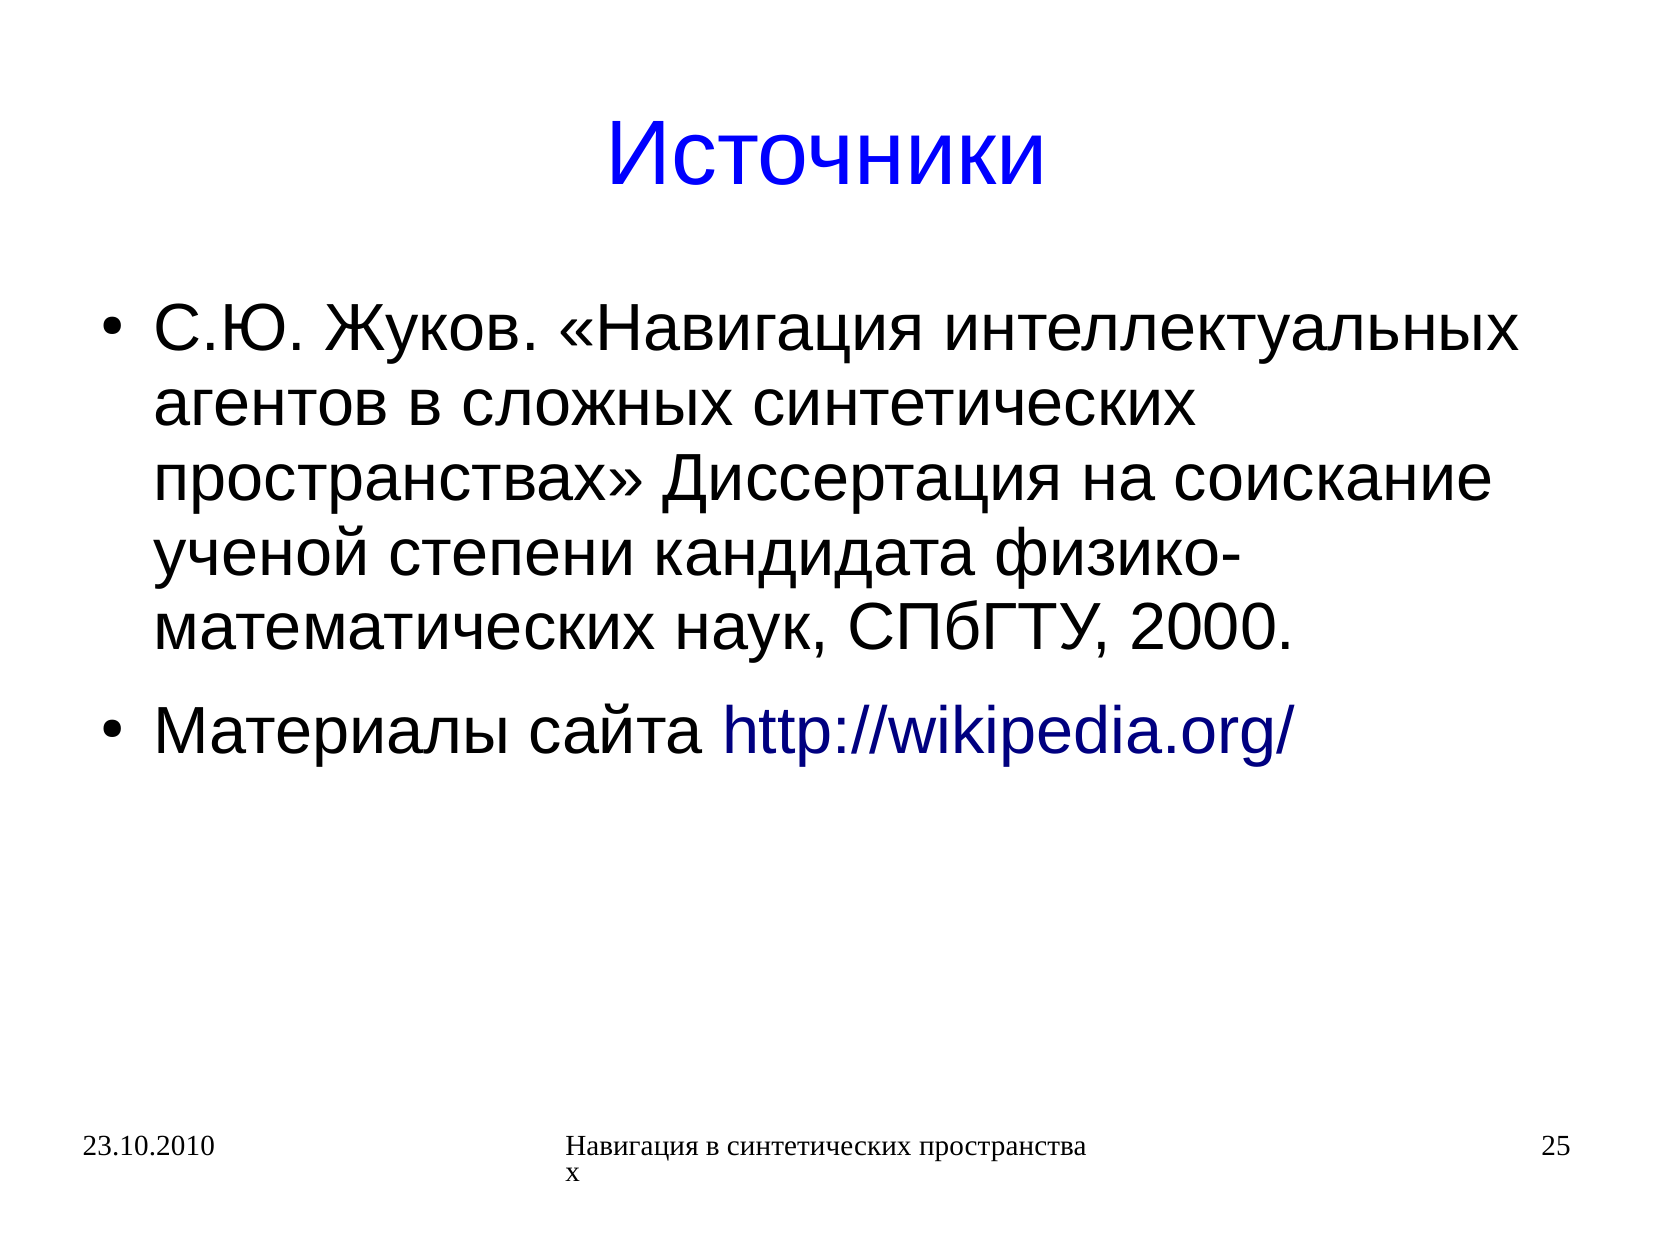

# Источники
С.Ю. Жуков. «Навигация интеллектуальных агентов в сложных синтетических пространствах» Диссертация на соискание ученой степени кандидата физико-математических наук, СПбГТУ, 2000.
Материалы сайта http://wikipedia.org/
23.10.2010
Навигация в синтетических пространствах
25